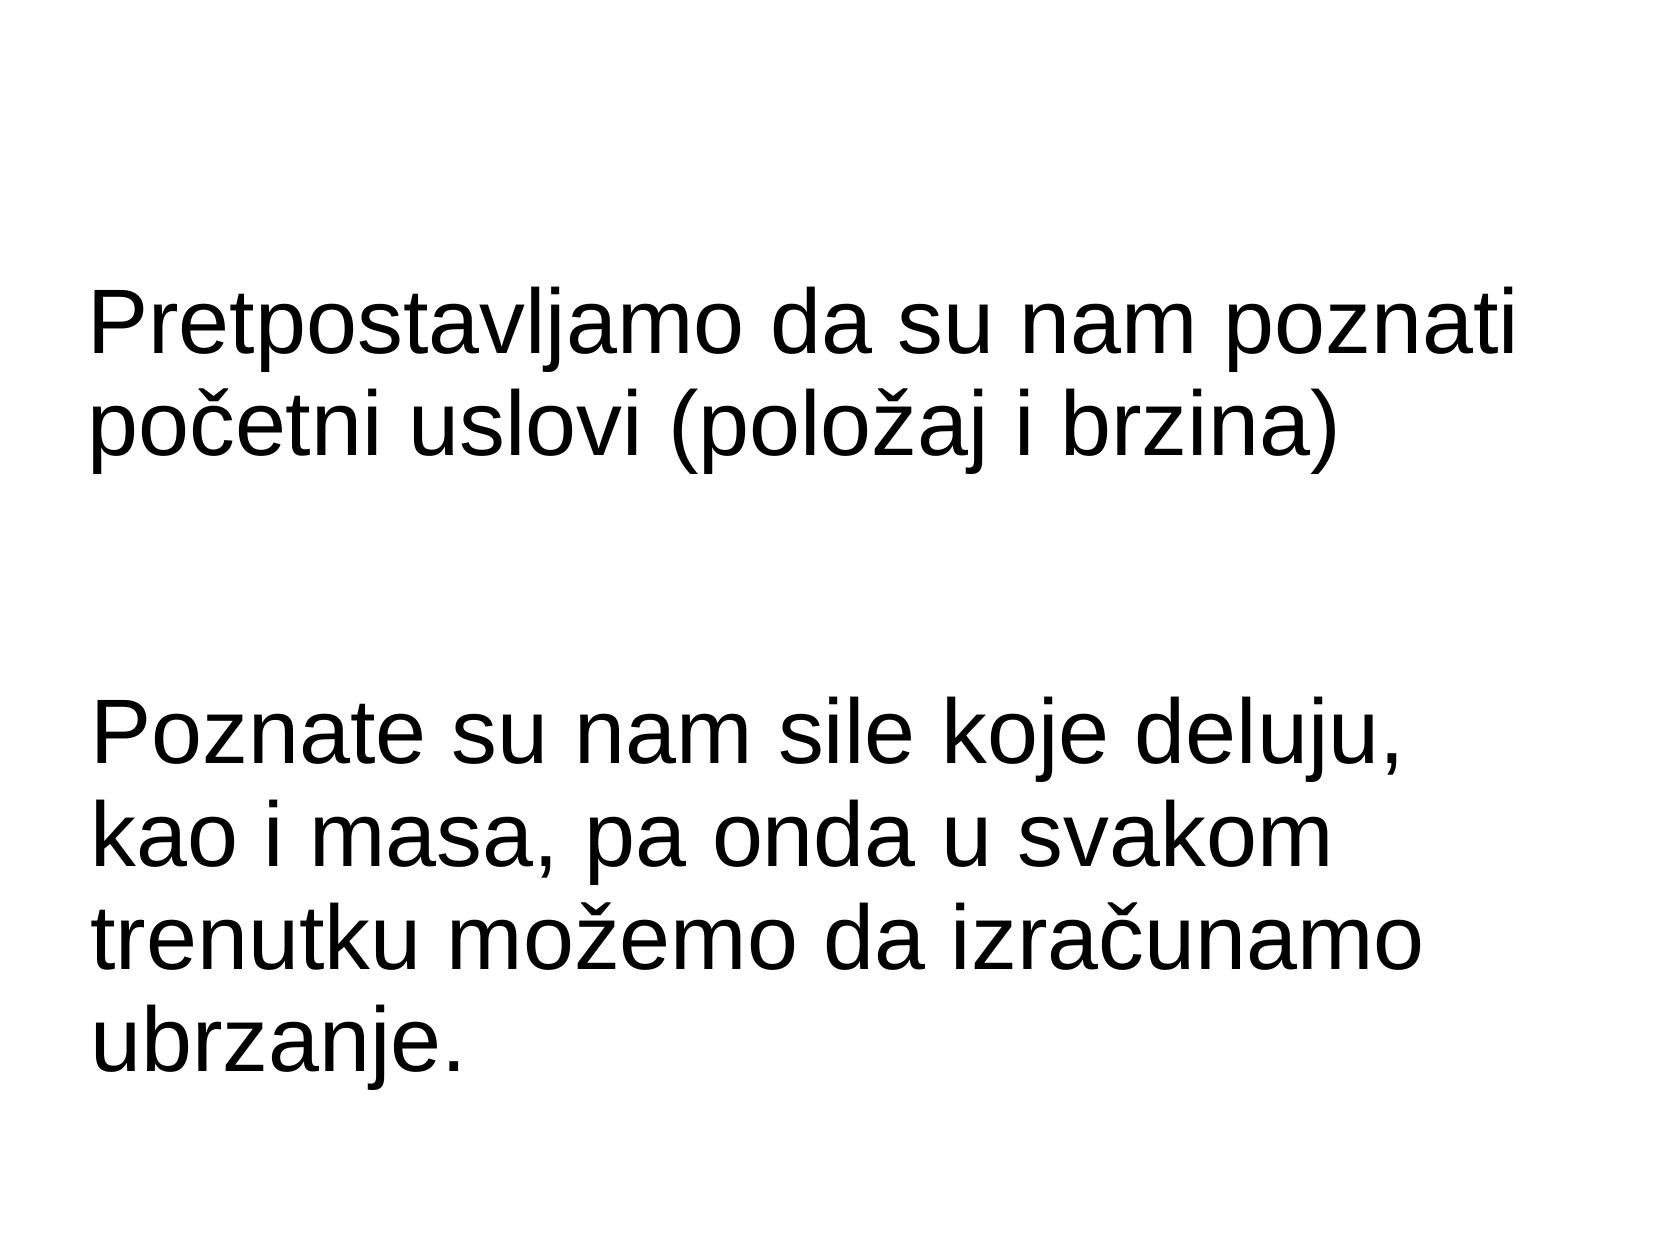

# Pretpostavljamo da su nam poznati početni uslovi (položaj i brzina)
Poznate su nam sile koje deluju, kao i masa, pa onda u svakom trenutku možemo da izračunamo ubrzanje.